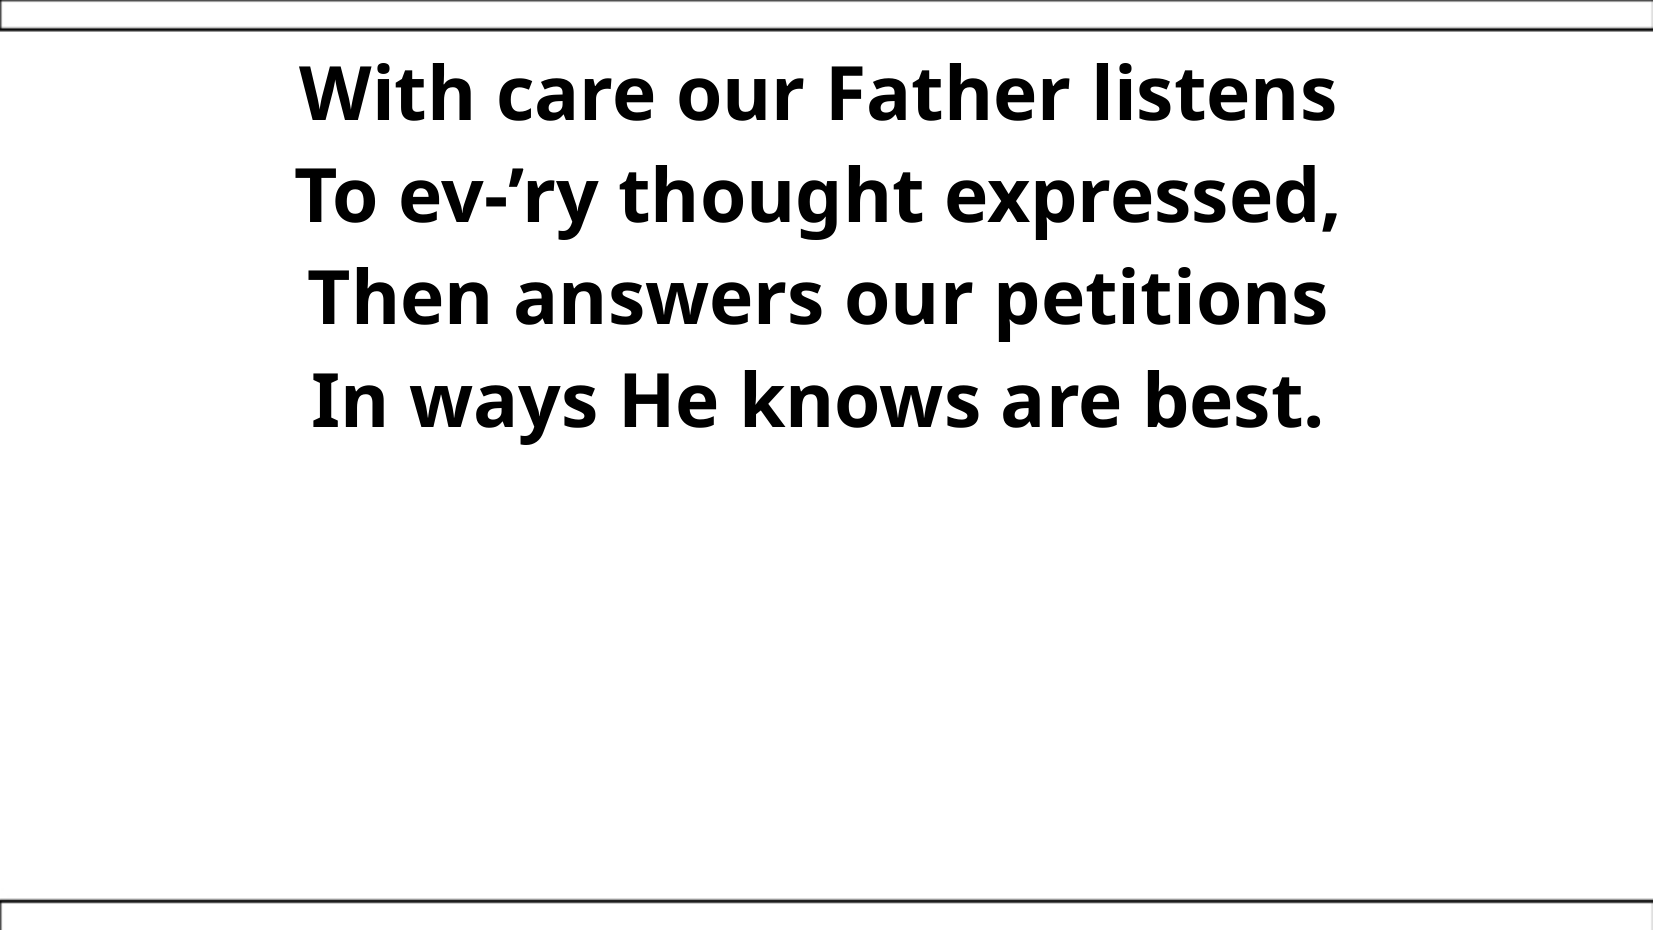

With care our Father listens
To ev-’ry thought expressed,
Then answers our petitions
In ways He knows are best.